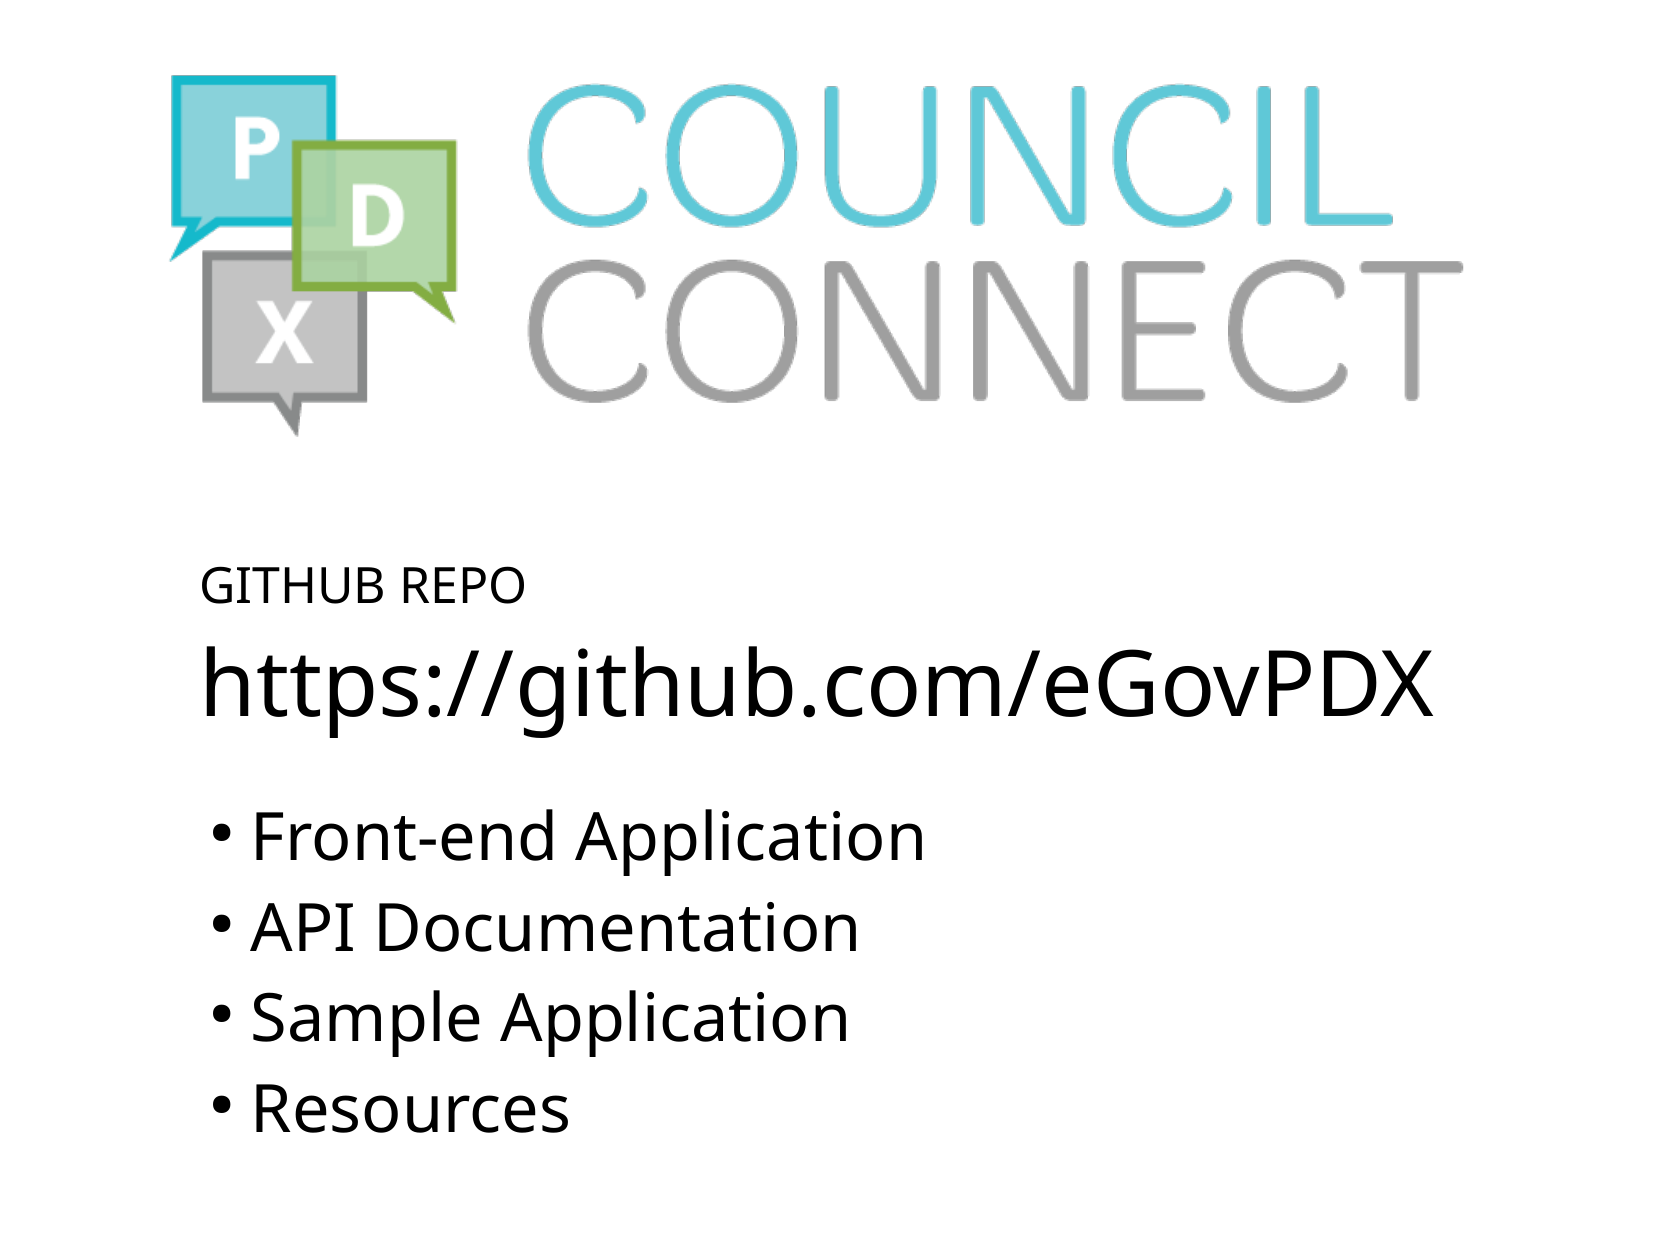

# GITHUB REPO https://github.com/eGovPDX
 Front-end Application
 API Documentation
 Sample Application
 Resources